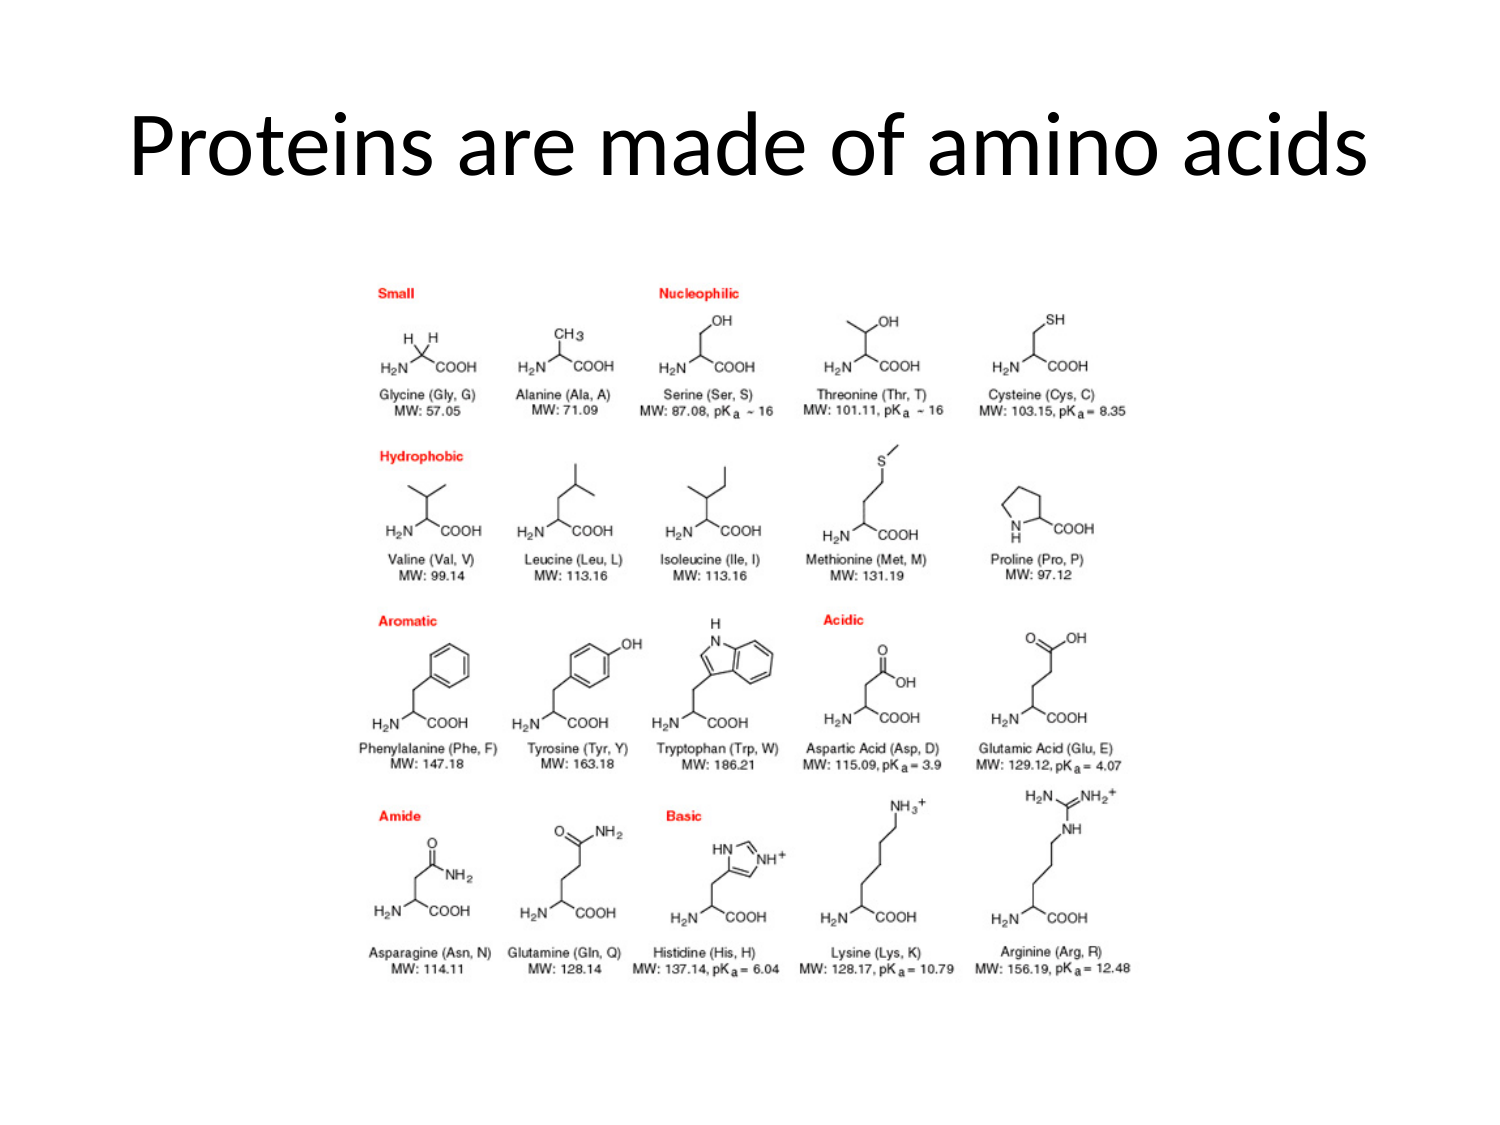

# Proteins are made of amino acids